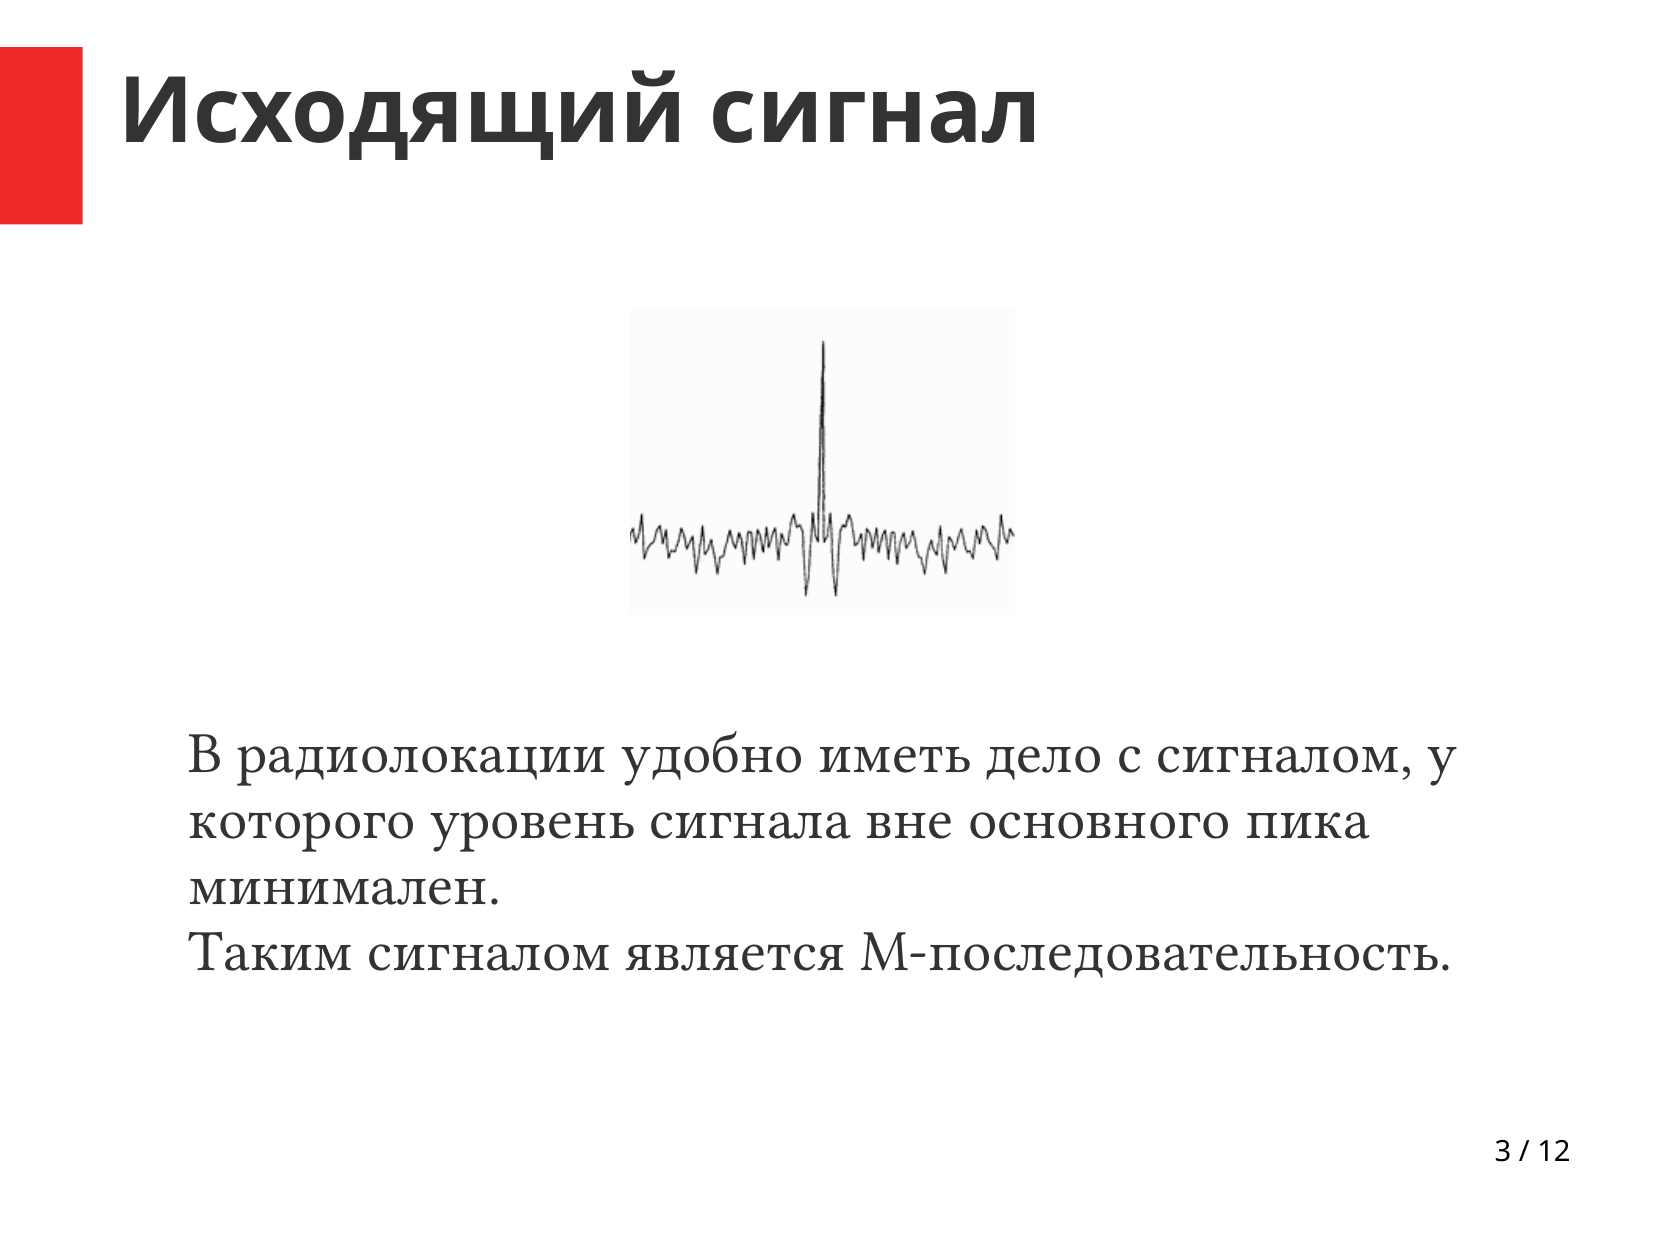

# Исходящий сигнал
В радиолокации удобно иметь дело с сигналом, у которого уровень сигнала вне основного пика минимален.
Таким сигналом является M-последовательность.
3